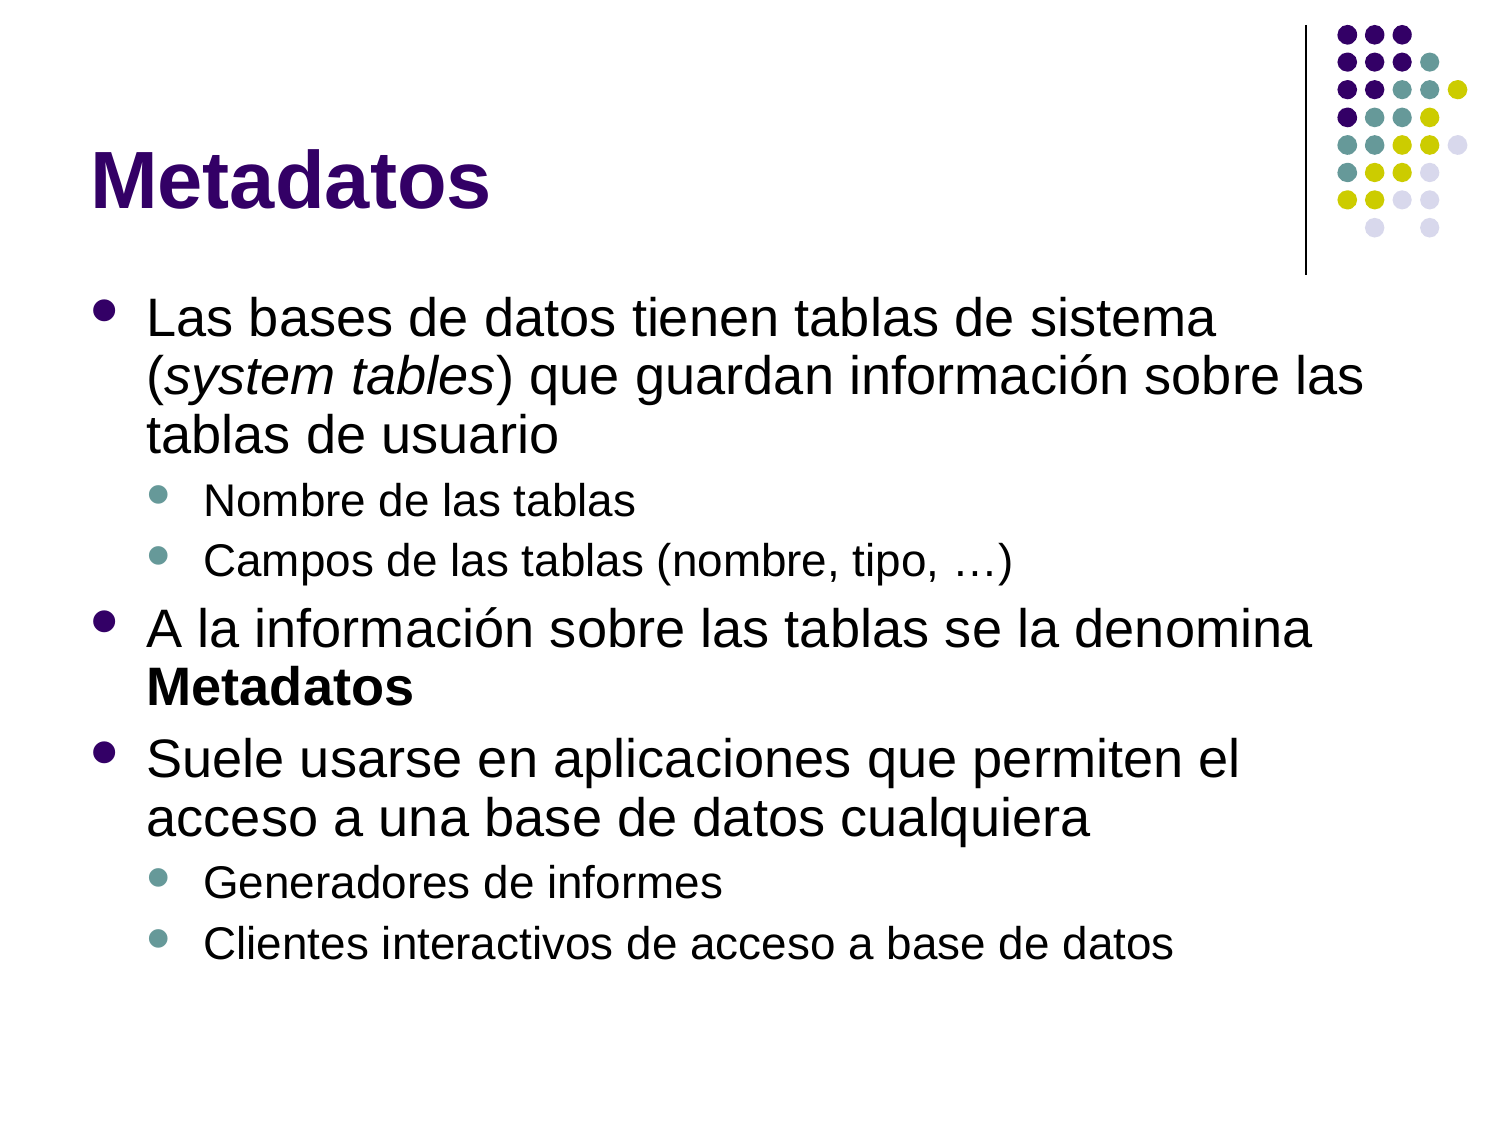

# Metadatos
Las bases de datos tienen tablas de sistema (system tables) que guardan información sobre las tablas de usuario
Nombre de las tablas
Campos de las tablas (nombre, tipo, …)
A la información sobre las tablas se la denomina Metadatos
Suele usarse en aplicaciones que permiten el acceso a una base de datos cualquiera
Generadores de informes
Clientes interactivos de acceso a base de datos